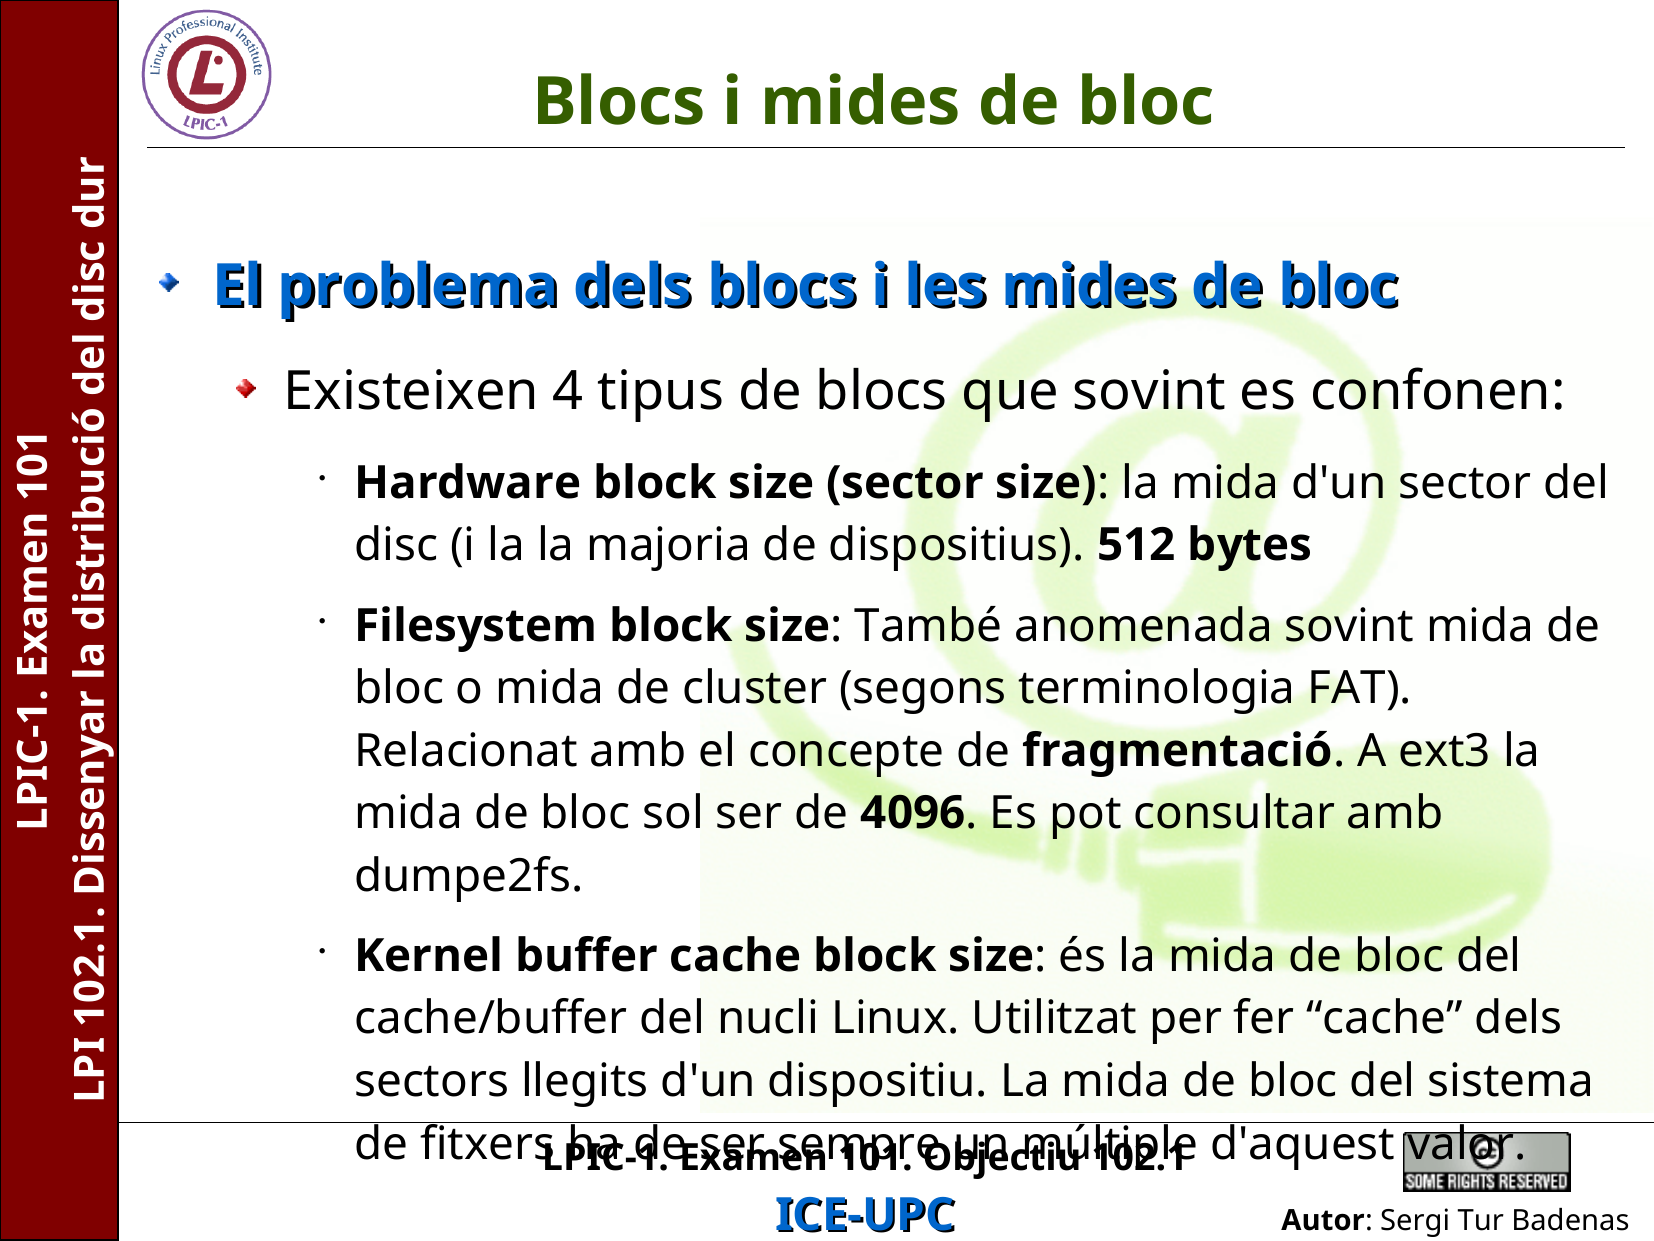

# Blocs i mides de bloc
El problema dels blocs i les mides de bloc
Existeixen 4 tipus de blocs que sovint es confonen:
Hardware block size (sector size): la mida d'un sector del disc (i la la majoria de dispositius). 512 bytes
Filesystem block size: També anomenada sovint mida de bloc o mida de cluster (segons terminologia FAT). Relacionat amb el concepte de fragmentació. A ext3 la mida de bloc sol ser de 4096. Es pot consultar amb dumpe2fs.
Kernel buffer cache block size: és la mida de bloc del cache/buffer del nucli Linux. Utilitzat per fer “cache” dels sectors llegits d'un dispositiu. La mida de bloc del sistema de fitxers ha de ser sempre un múltiple d'aquest valor.